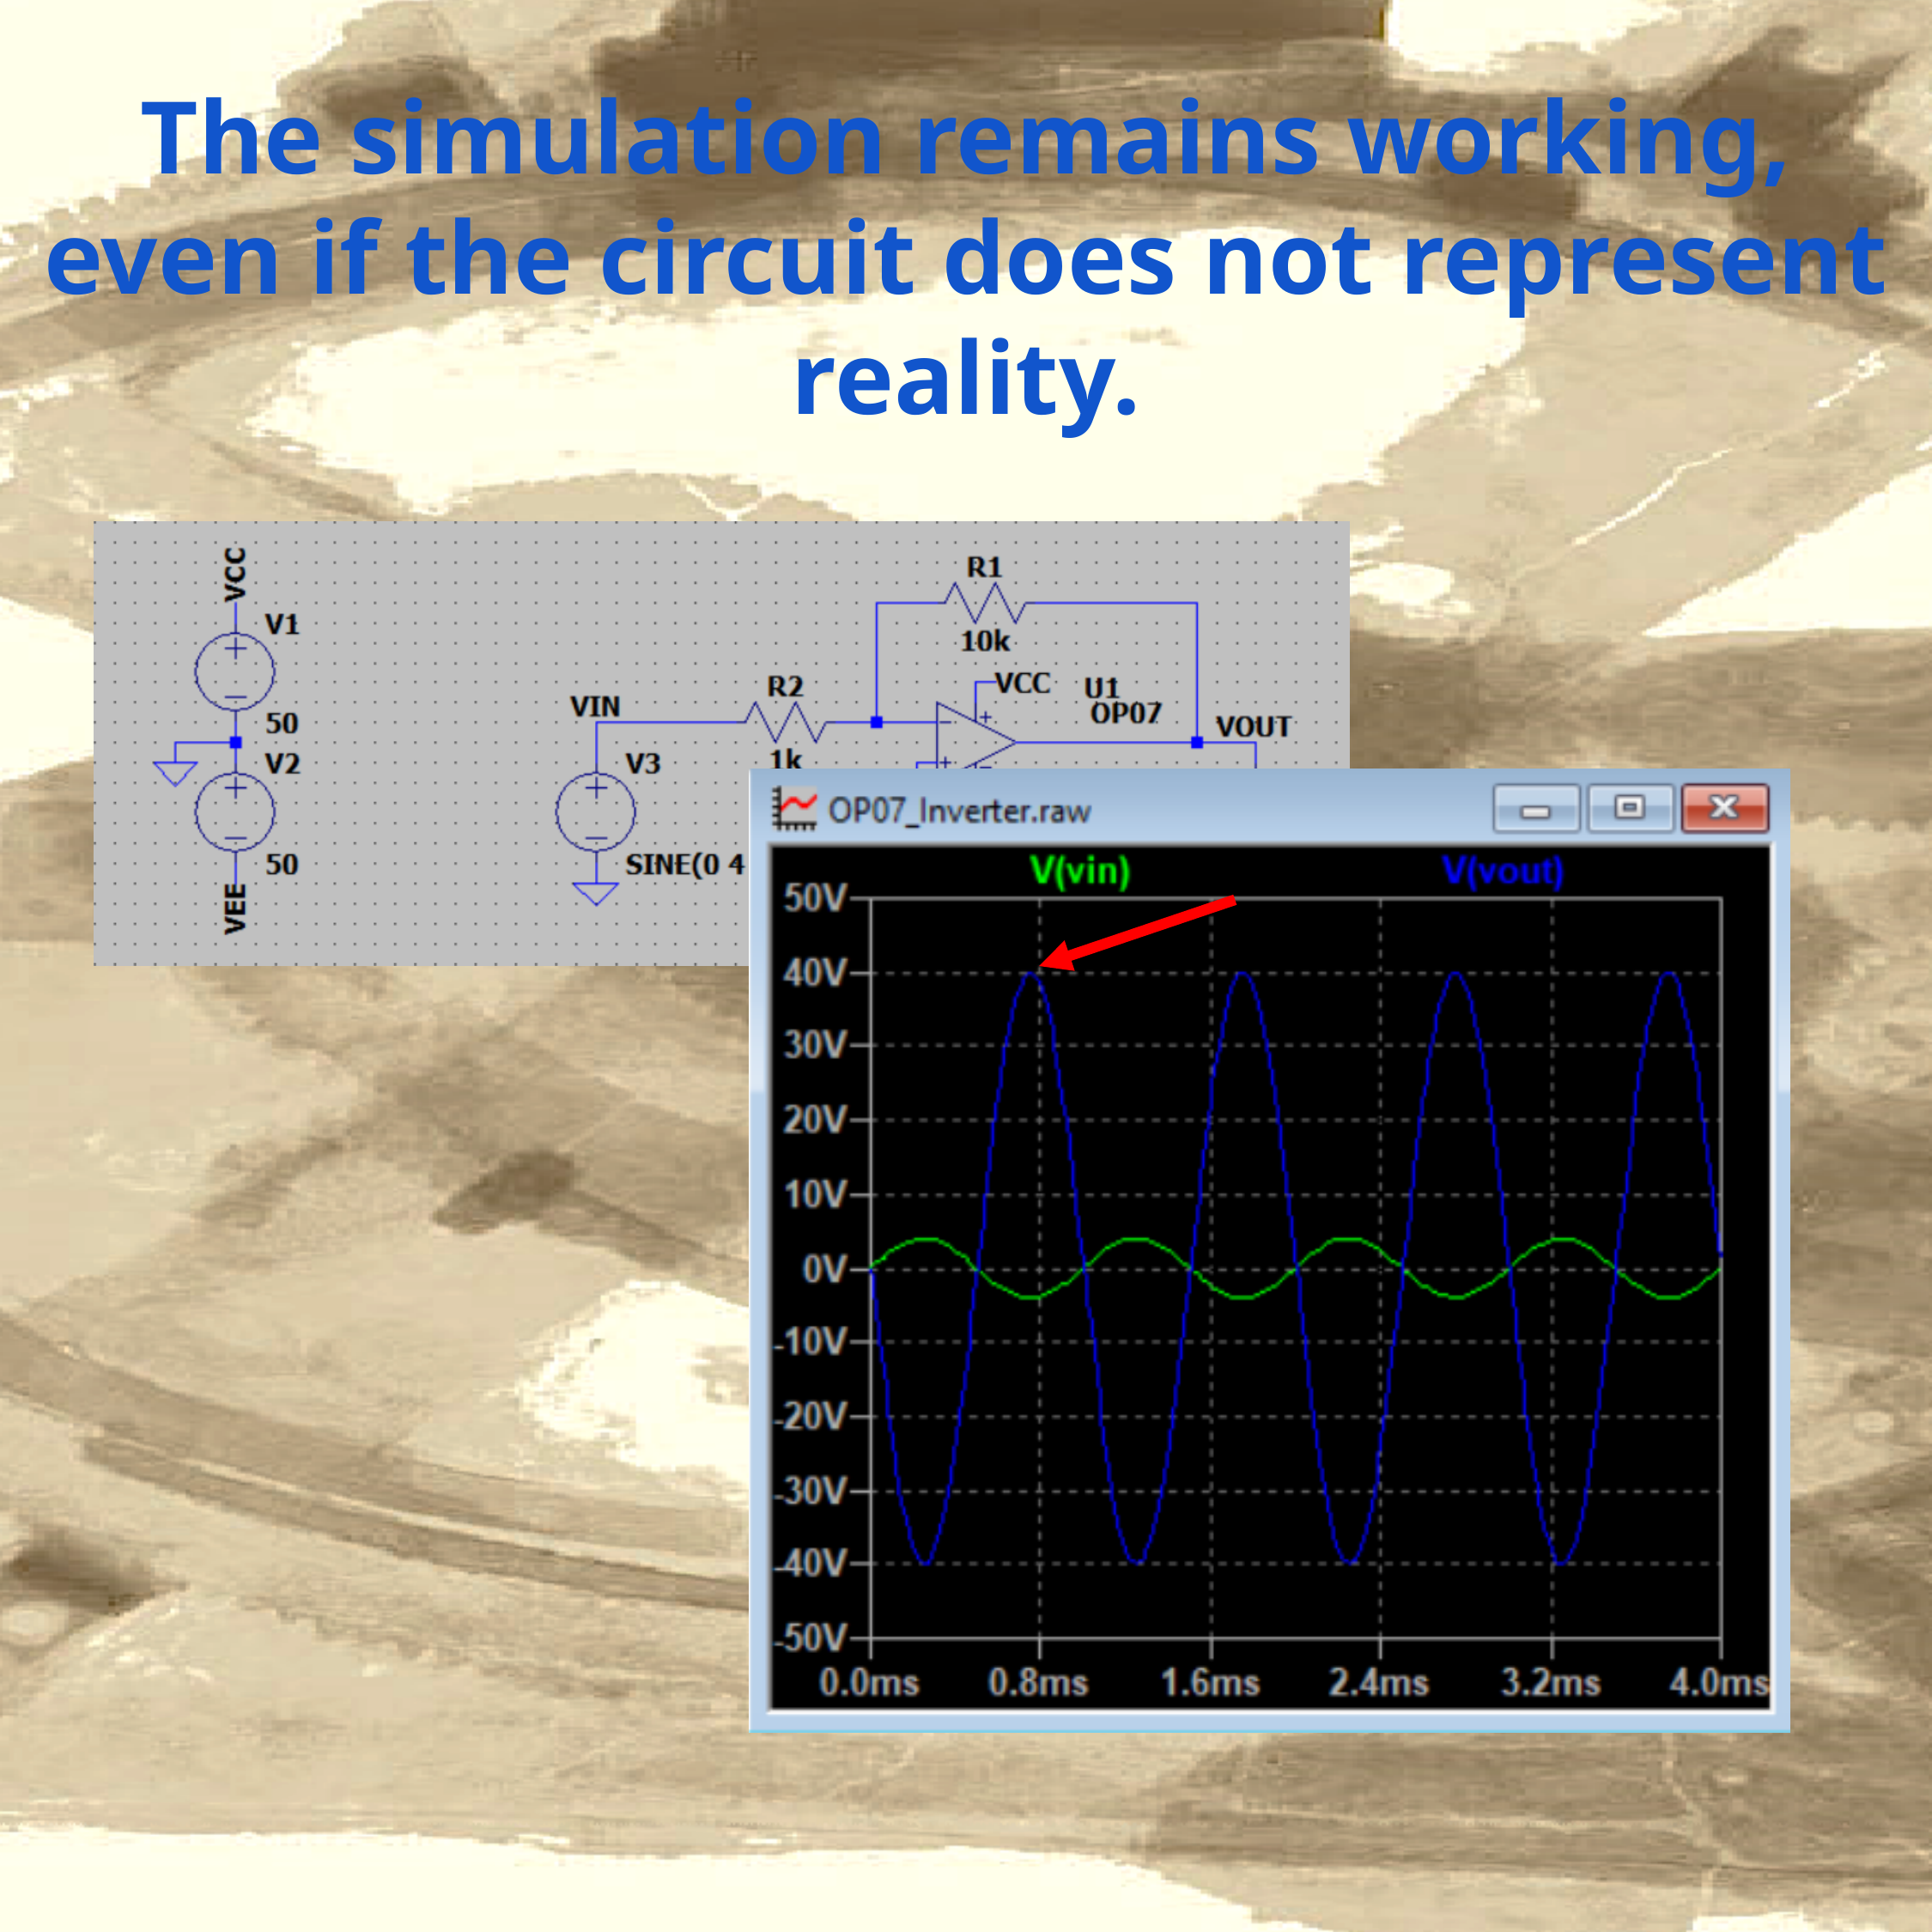

The simulation remains working, even if the circuit does not represent reality.